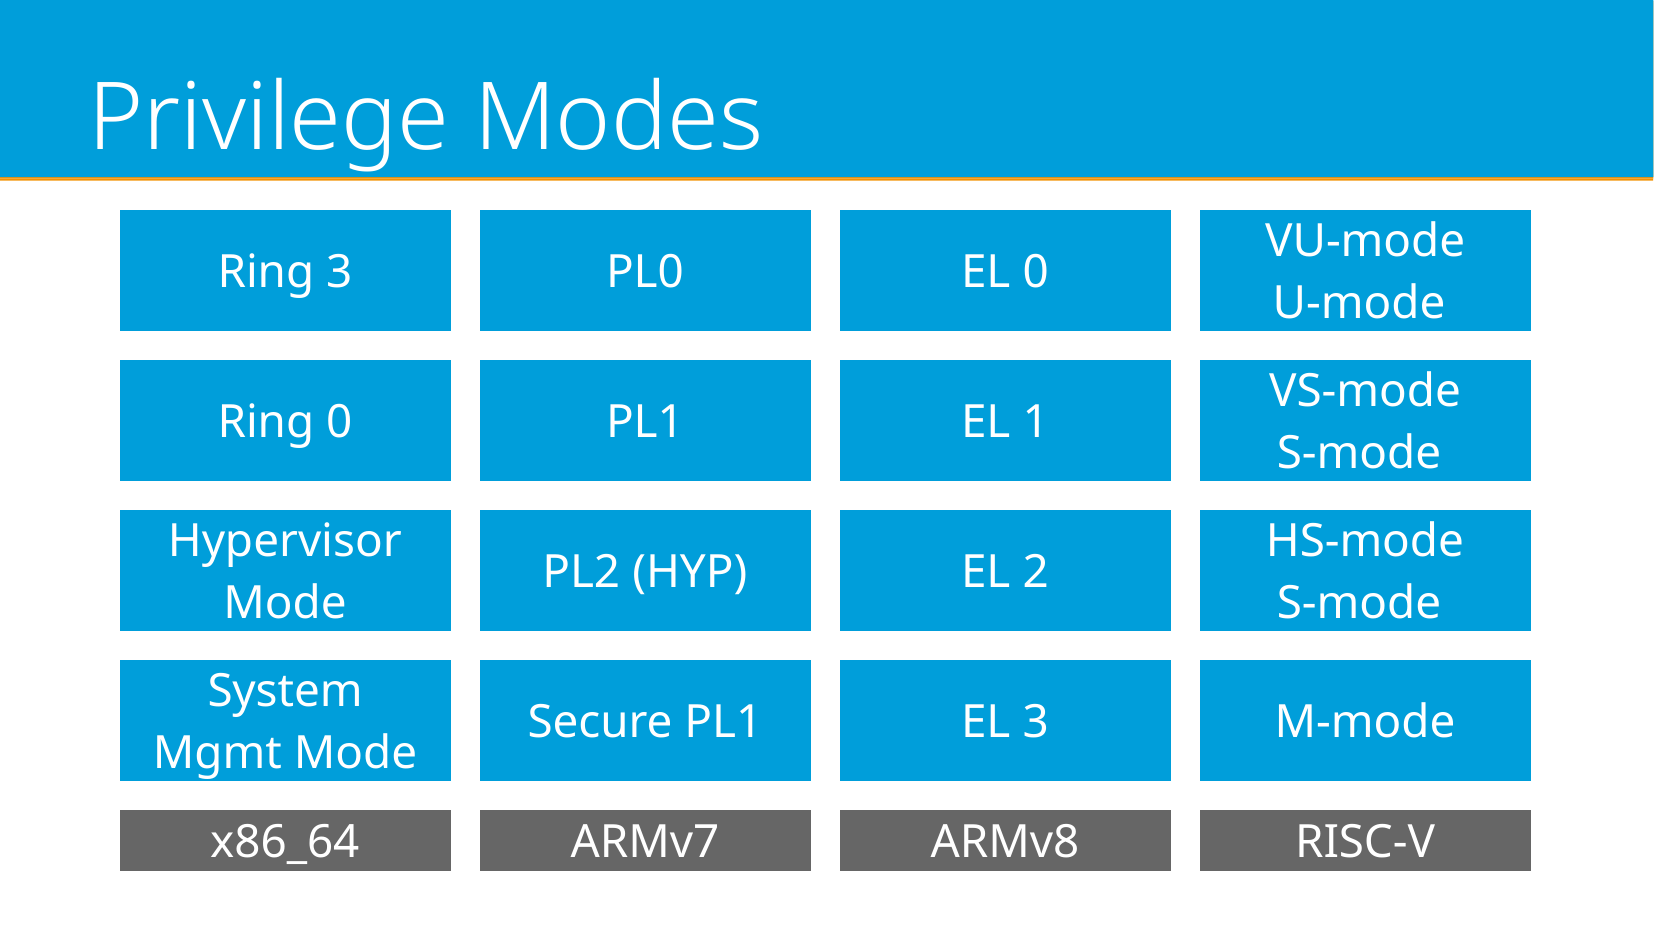

# Privilege Modes
Ring 3
PL0
EL 0
VU-mode
U-mode
Ring 0
PL1
EL 1
VS-mode
S-mode
Hypervisor
Mode
PL2 (HYP)
EL 2
HS-mode
S-mode
System
Mgmt Mode
Secure PL1
EL 3
M-mode
x86_64
ARMv7
ARMv8
RISC-V